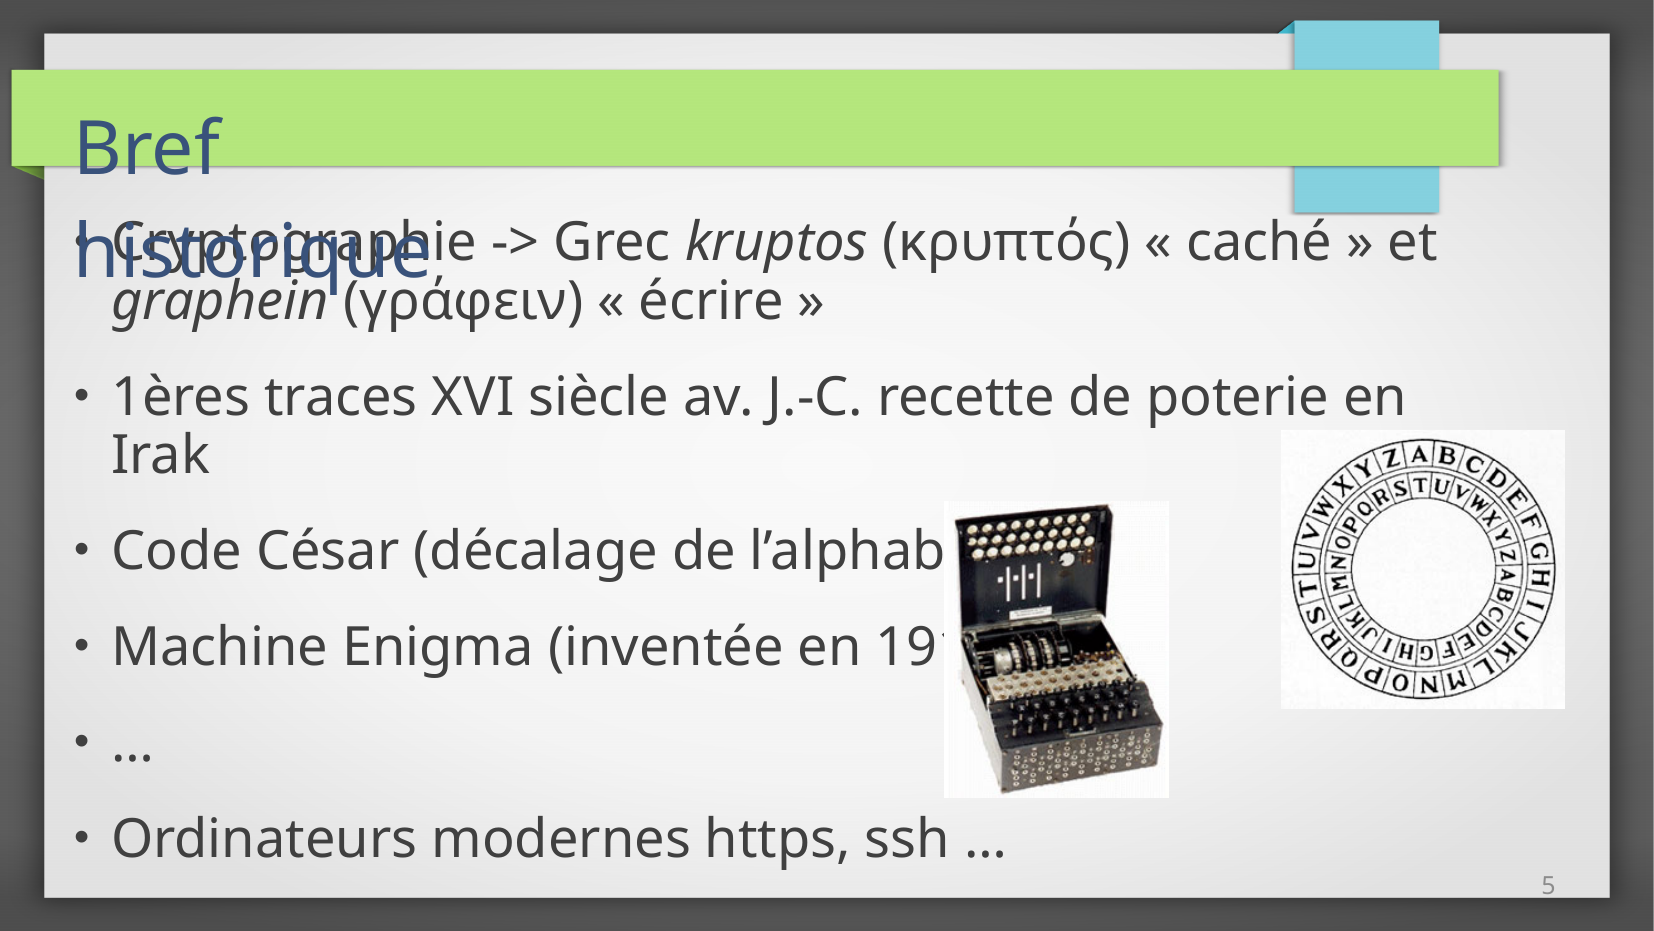

Bref historique
Cryptographie -> Grec kruptos (κρυπτός) « caché » et graphein (γράφειν) « écrire »
1ères traces XVI siècle av. J.-C. recette de poterie en Irak
Code César (décalage de l’alphabet)
Machine Enigma (inventée en 1919)
…
Ordinateurs modernes https, ssh …
4